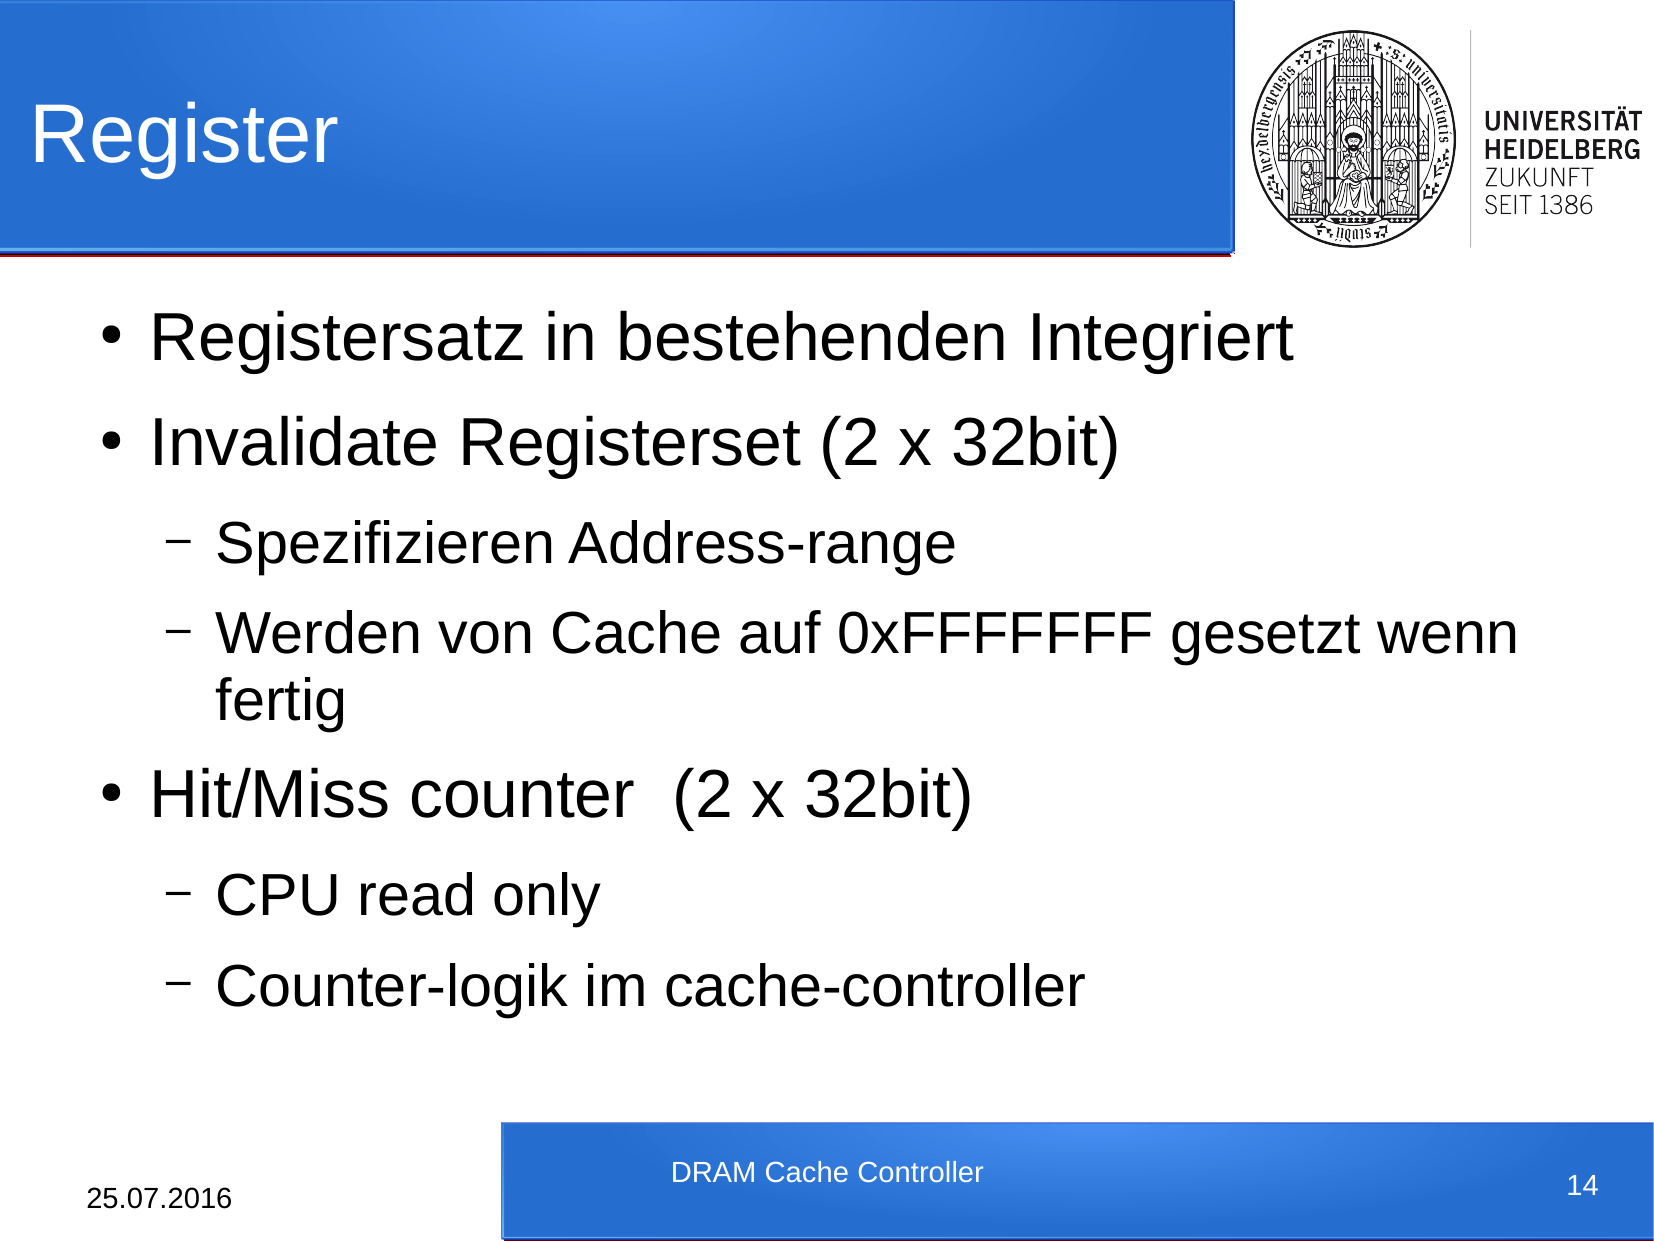

# Register
Registersatz in bestehenden Integriert
Invalidate Registerset (2 x 32bit)
Spezifizieren Address-range
Werden von Cache auf 0xFFFFFFF gesetzt wenn fertig
Hit/Miss counter (2 x 32bit)
CPU read only
Counter-logik im cache-controller
DRAM Cache Controller
14
25.07.2016